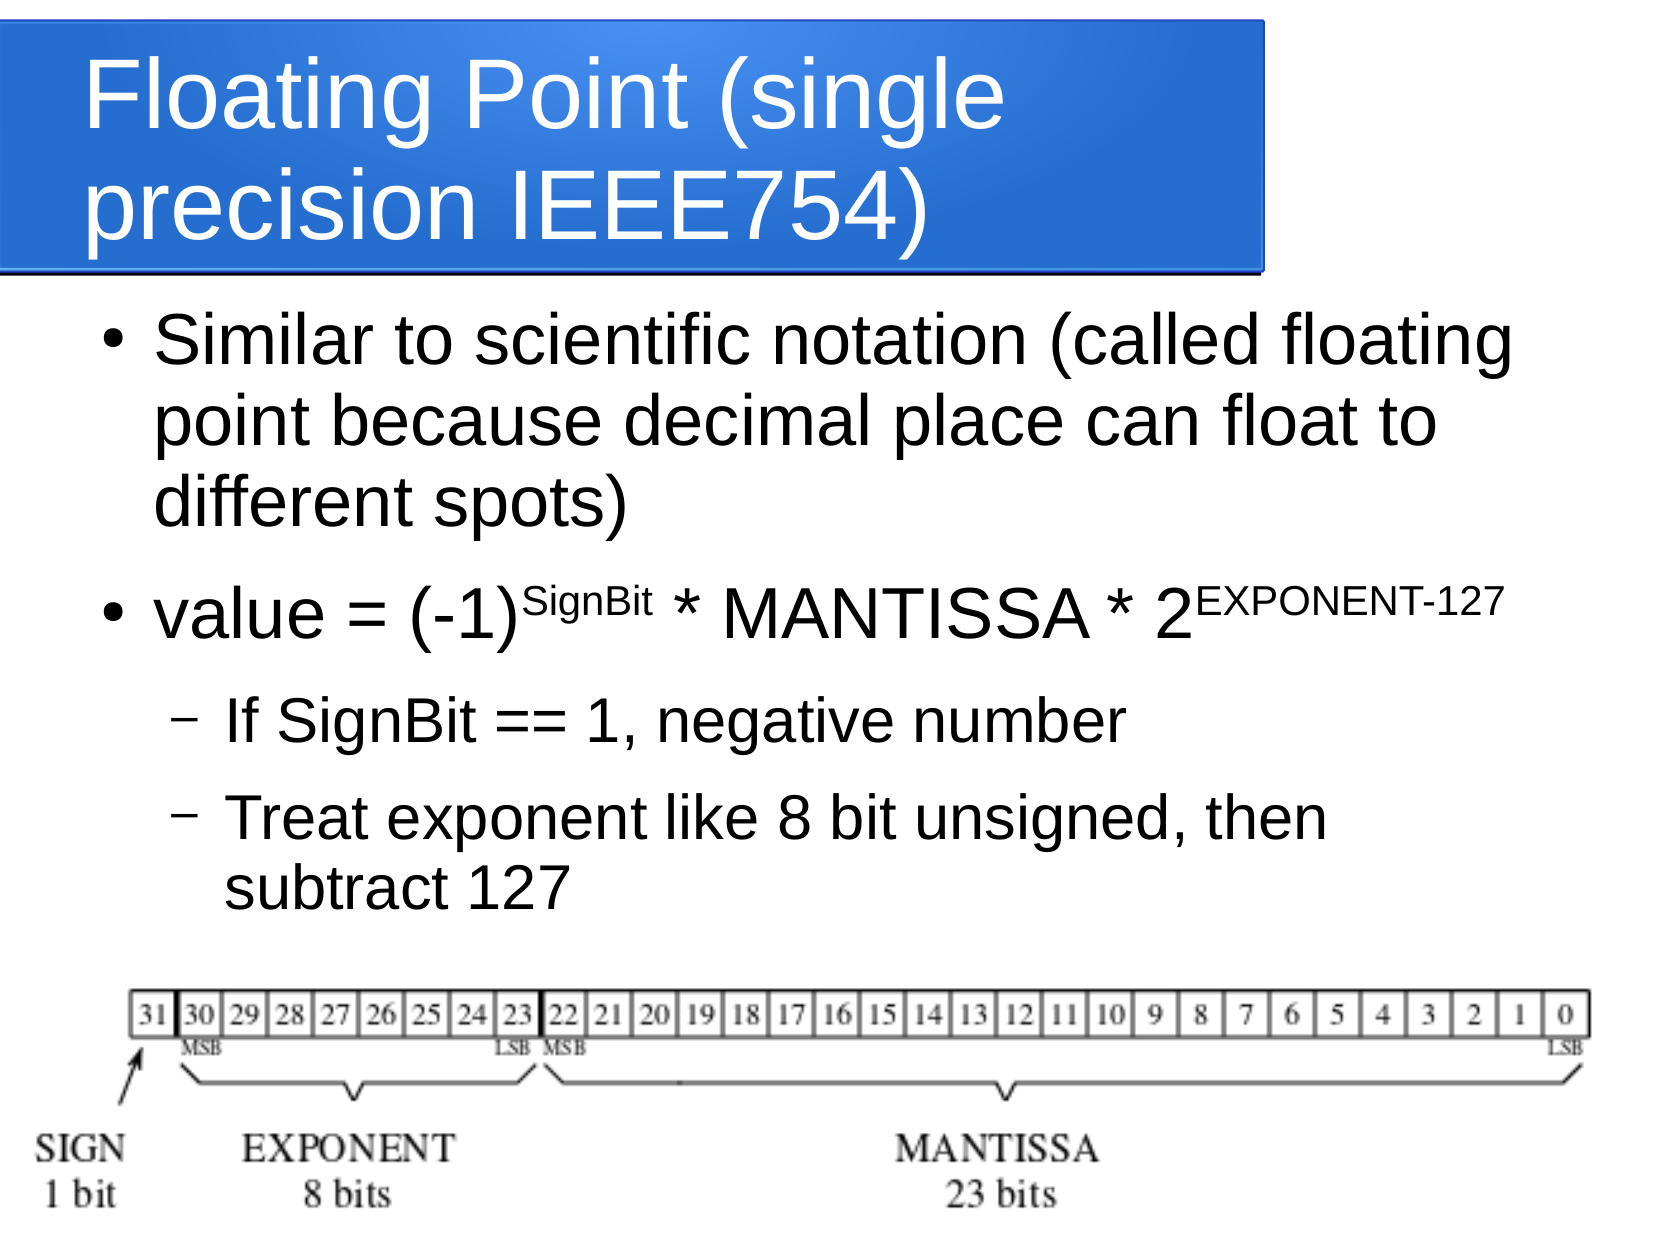

# Floating Point (single precision IEEE754)
Similar to scientific notation (called floating point because decimal place can float to different spots)
value = (-1)SignBit * MANTISSA * 2EXPONENT-127
If SignBit == 1, negative number
Treat exponent like 8 bit unsigned, then subtract 127